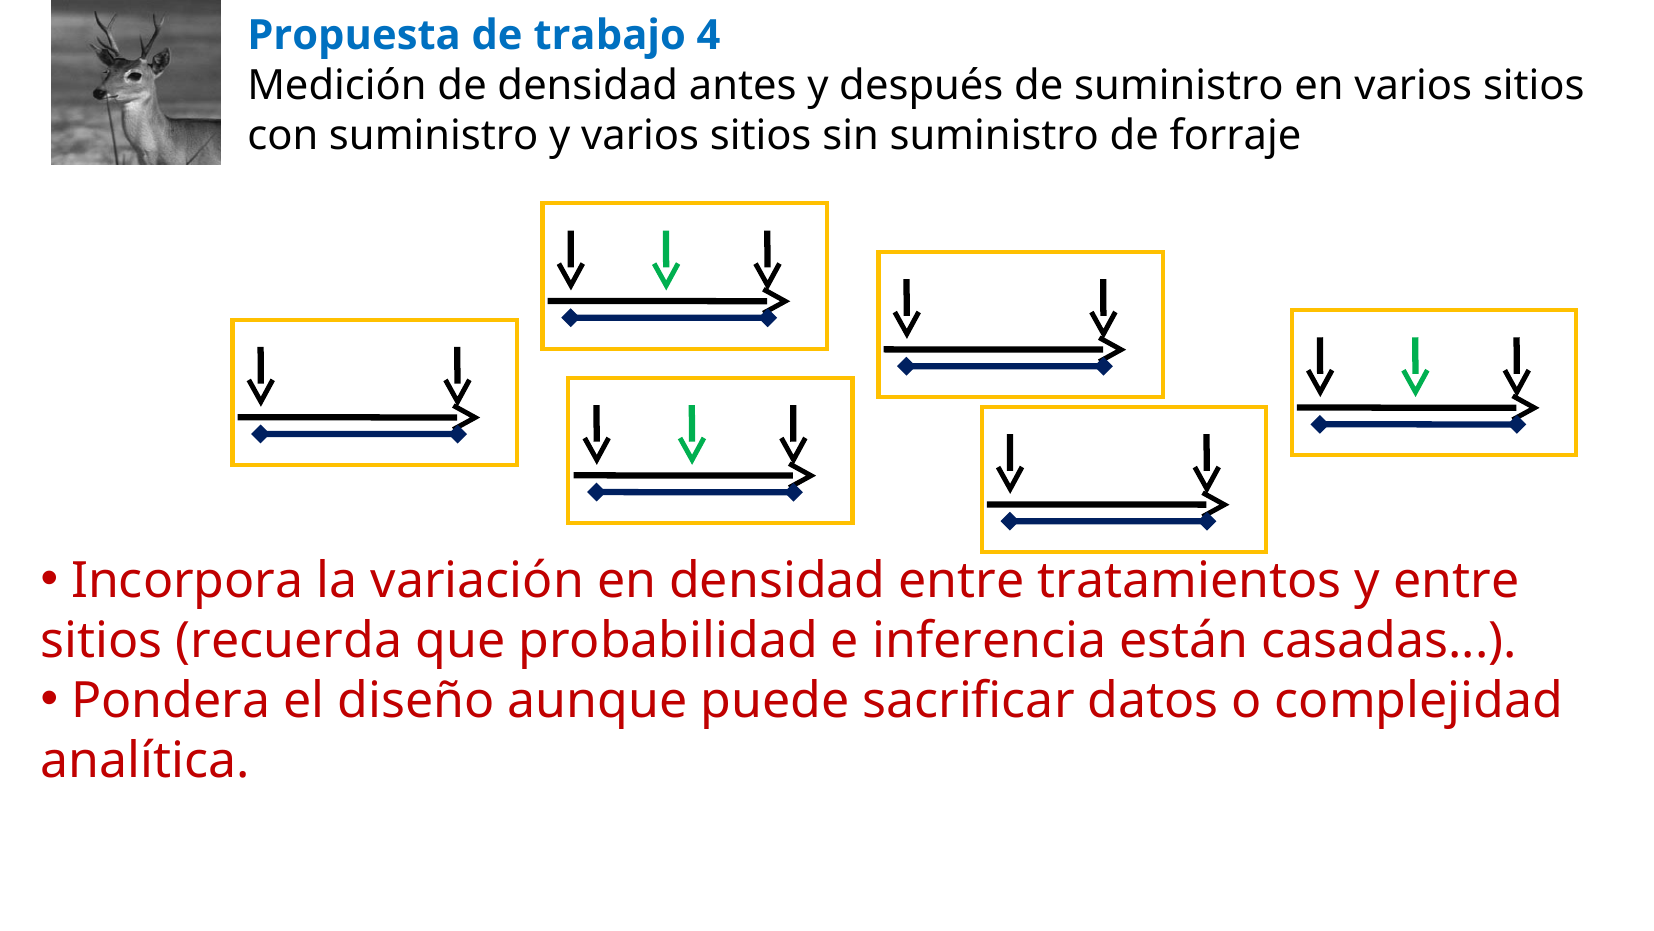

Propuesta de trabajo 4
Medición de densidad antes y después de suministro en varios sitios con suministro y varios sitios sin suministro de forraje
 Incorpora la variación en densidad entre tratamientos y entre sitios (recuerda que probabilidad e inferencia están casadas...).
 Pondera el diseño aunque puede sacrificar datos o complejidad analítica.